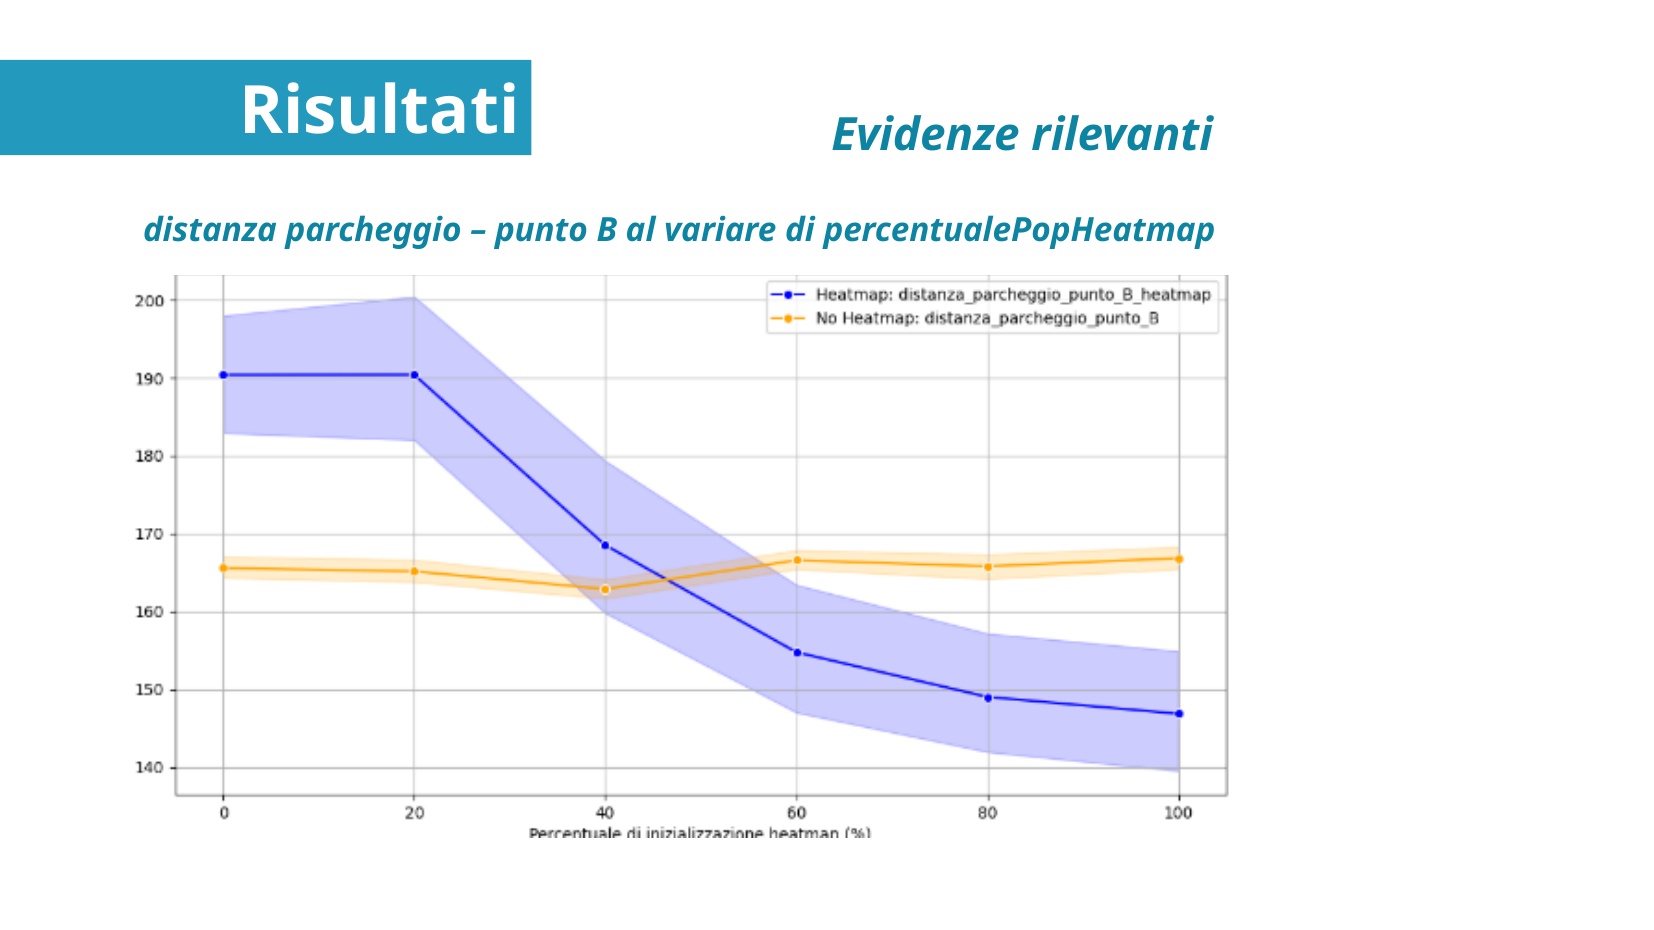

# Risultati
Evidenze rilevanti
distanza parcheggio – punto B al variare di percentualePopHeatmap